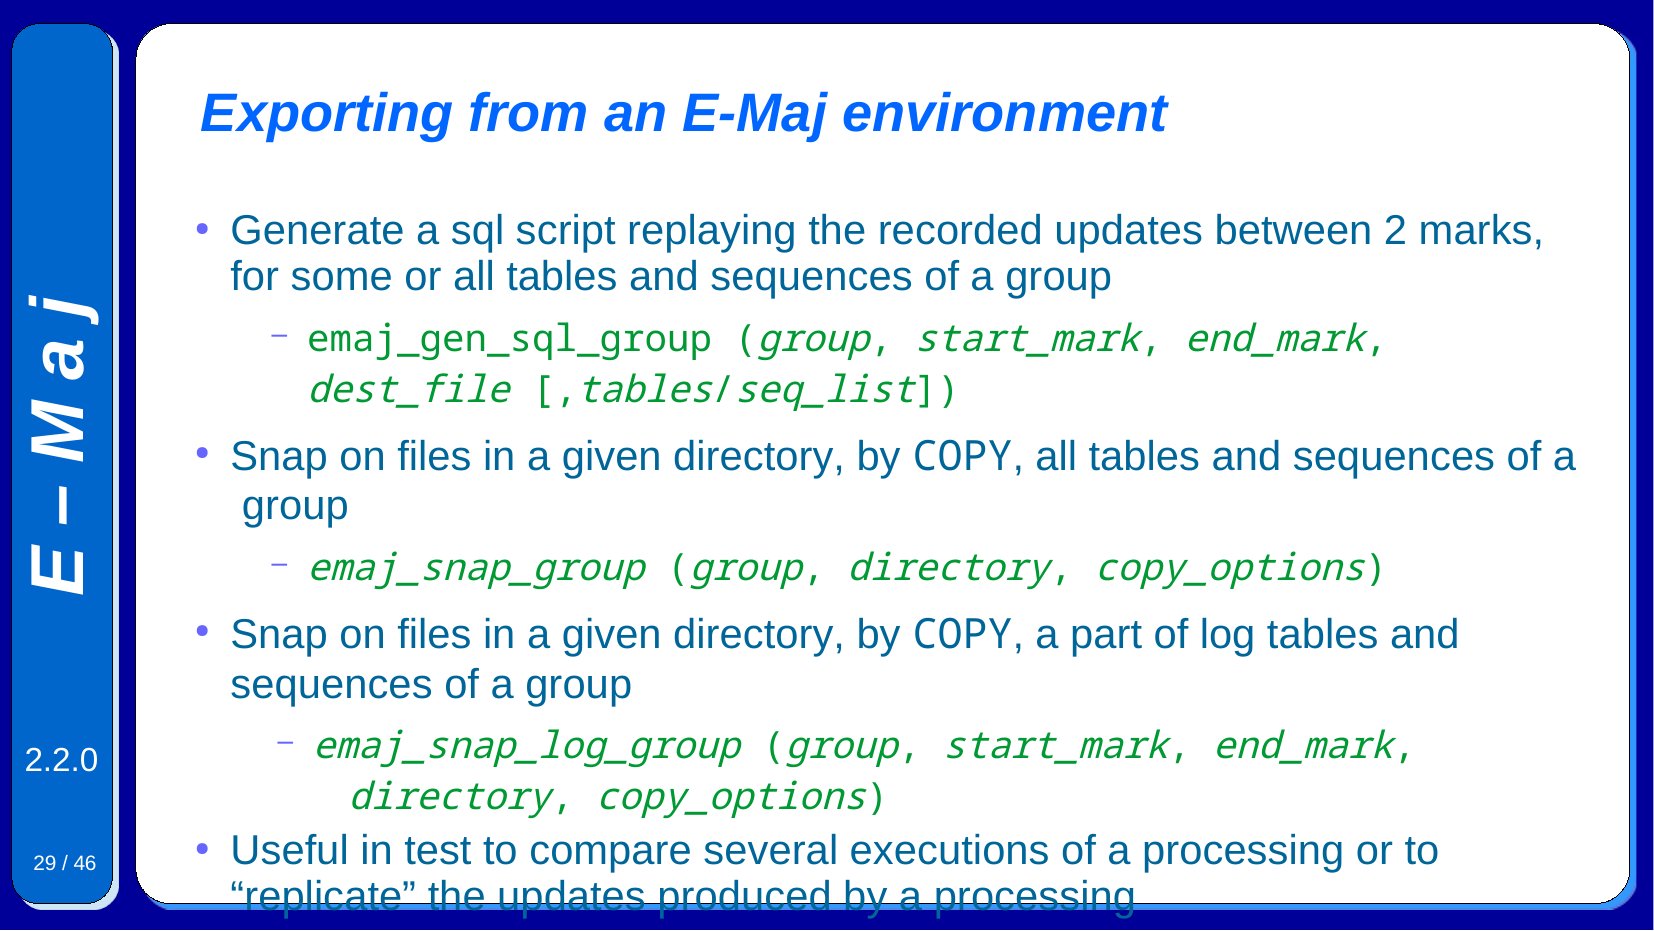

# Exporting from an E-Maj environment
Generate a sql script replaying the recorded updates between 2 marks, for some or all tables and sequences of a group
emaj_gen_sql_group (group, start_mark, end_mark, dest_file [,tables/seq_list])
Snap on files in a given directory, by COPY, all tables and sequences of a group
emaj_snap_group (group, directory, copy_options)
Snap on files in a given directory, by COPY, a part of log tables and sequences of a group
emaj_snap_log_group (group, start_mark, end_mark, directory, copy_options)
Useful in test to compare several executions of a processing or to “replicate” the updates produced by a processing